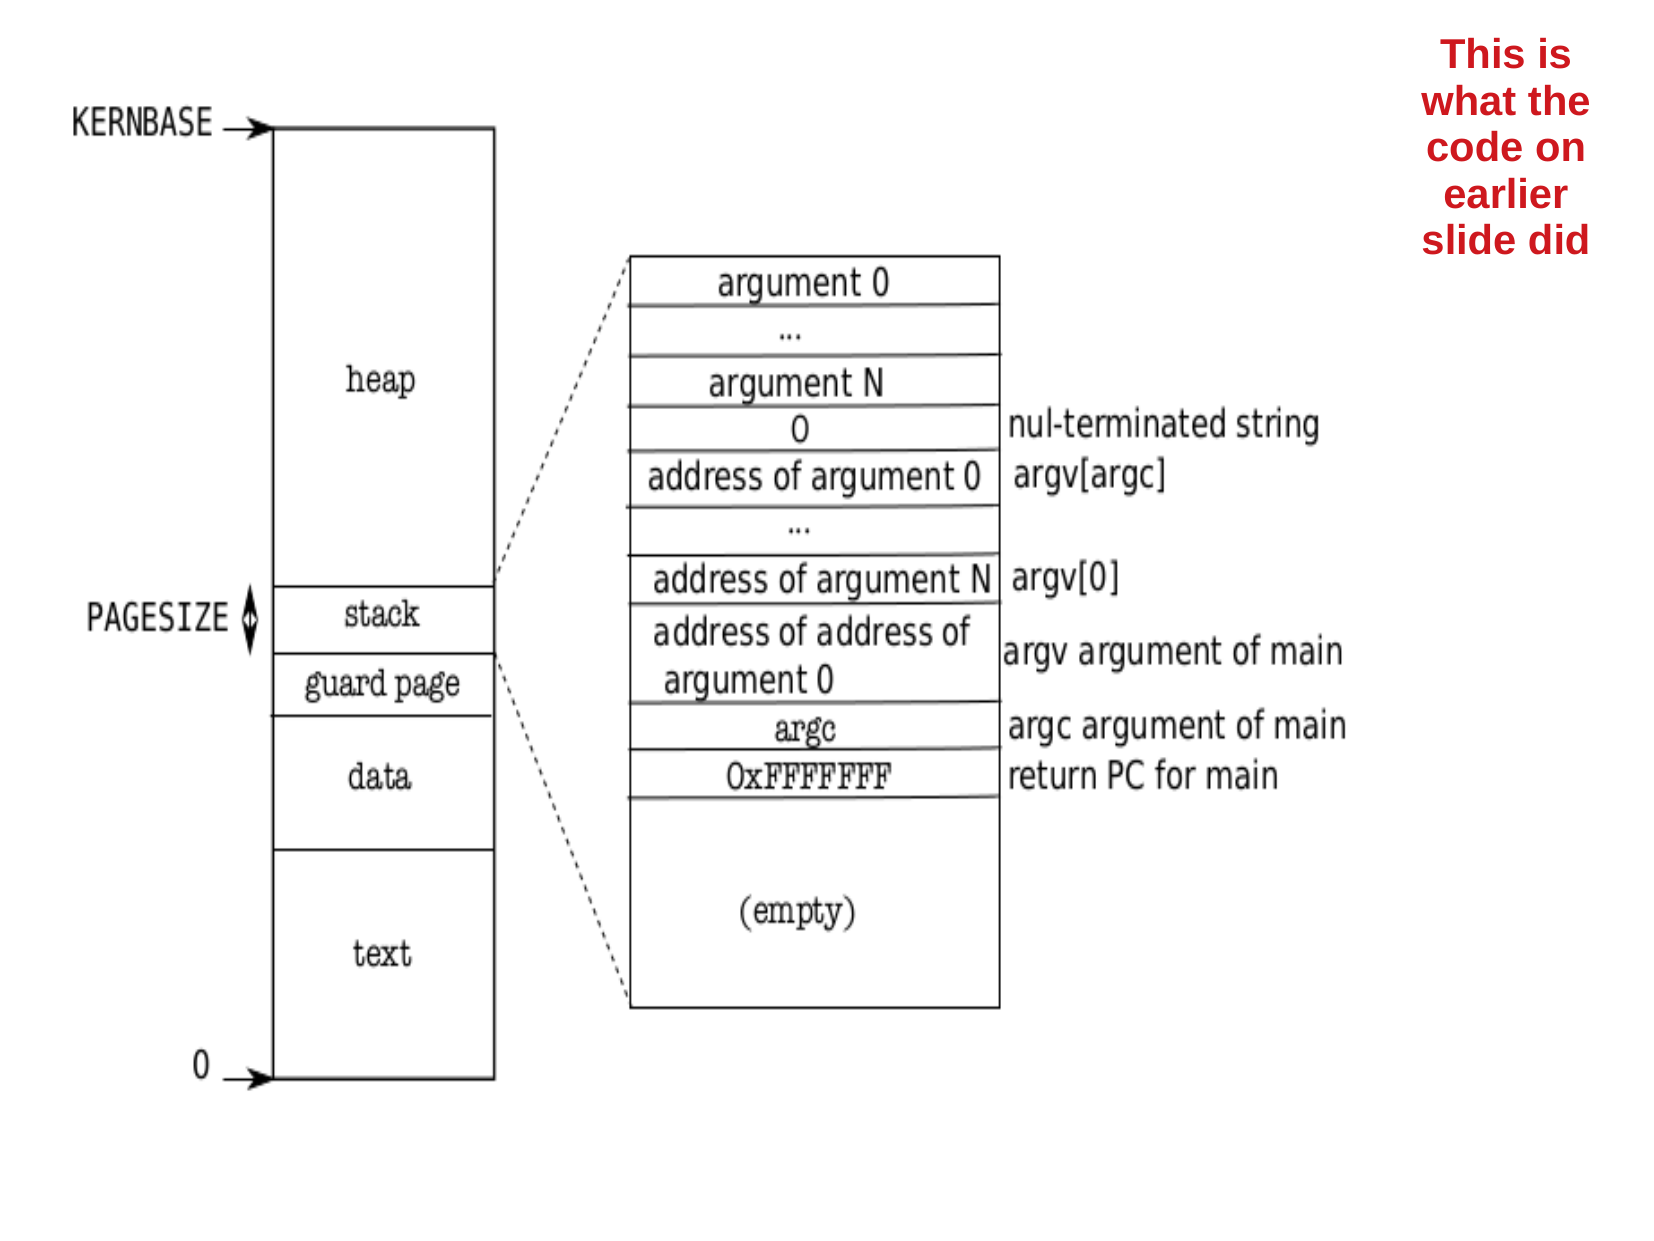

This is what the code on earlier slide did